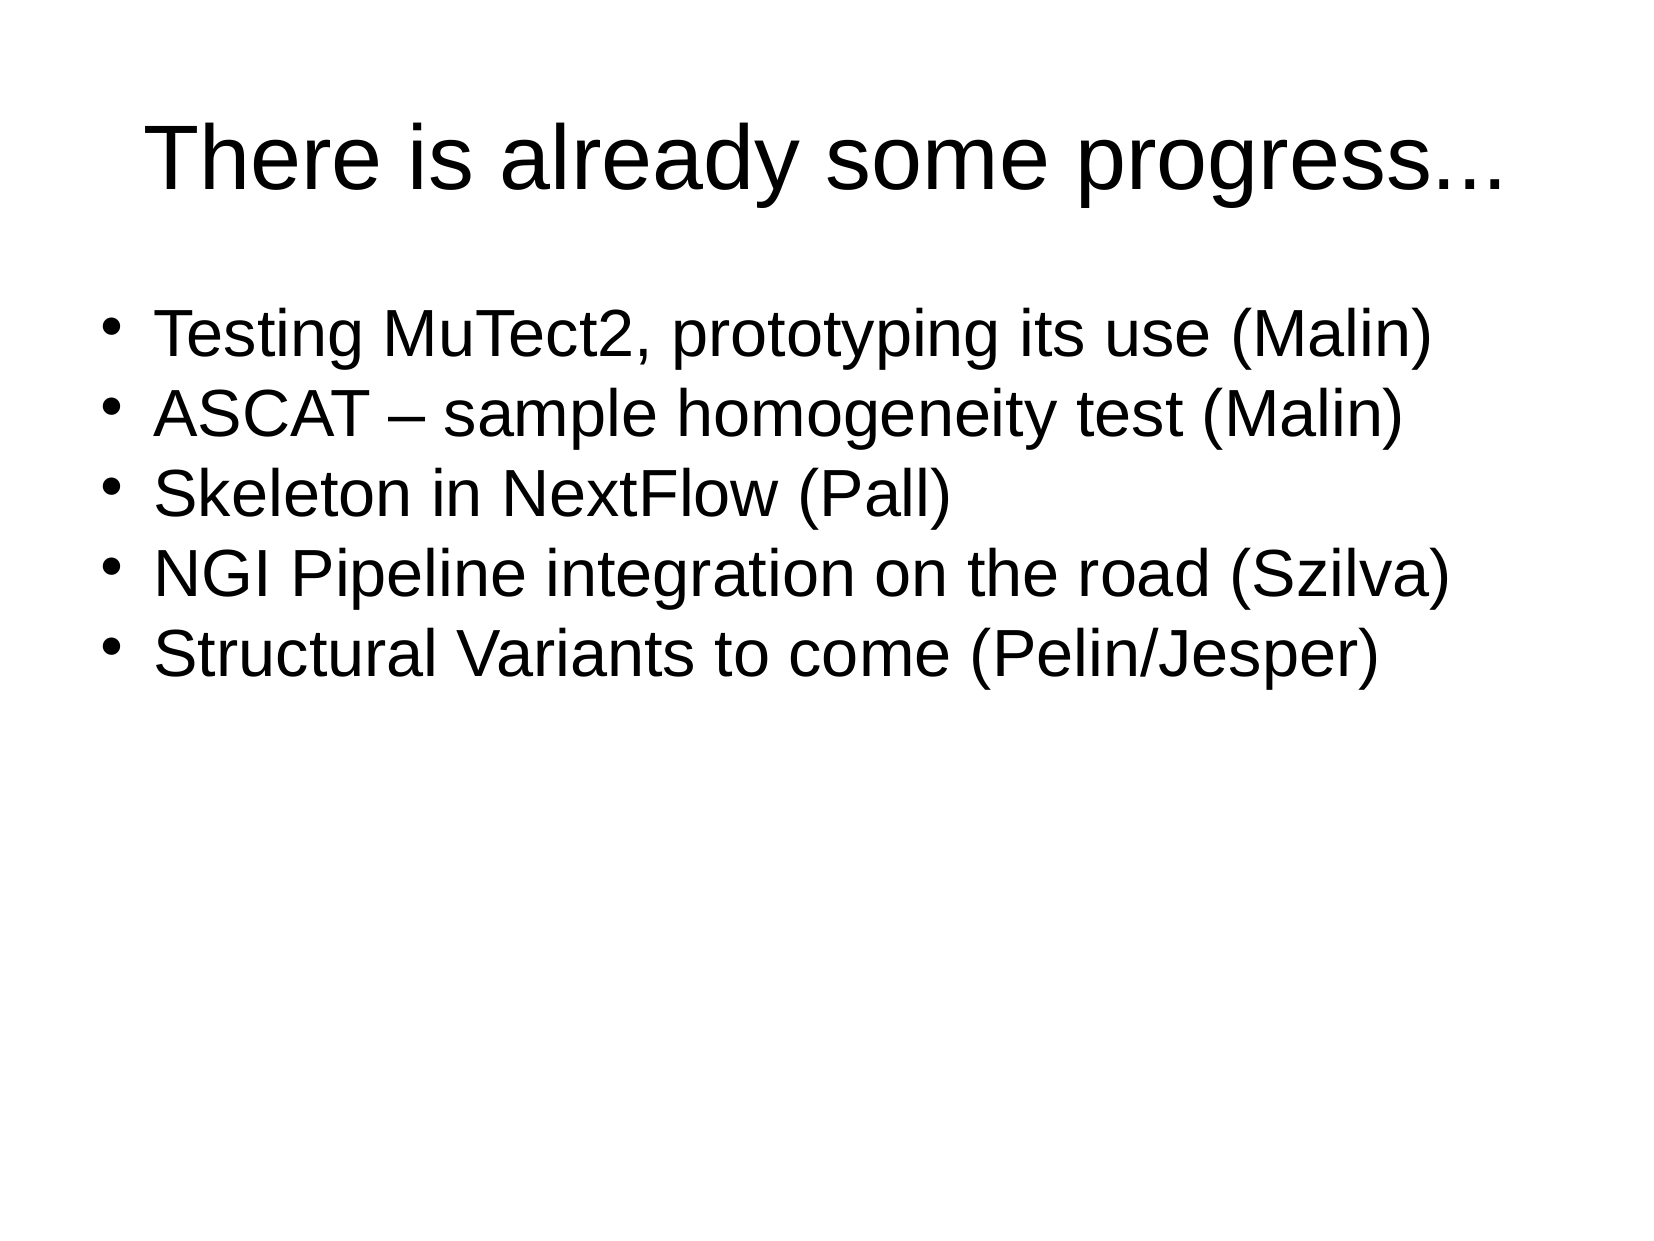

There is already some progress...
Testing MuTect2, prototyping its use (Malin)
ASCAT – sample homogeneity test (Malin)
Skeleton in NextFlow (Pall)
NGI Pipeline integration on the road (Szilva)
Structural Variants to come (Pelin/Jesper)